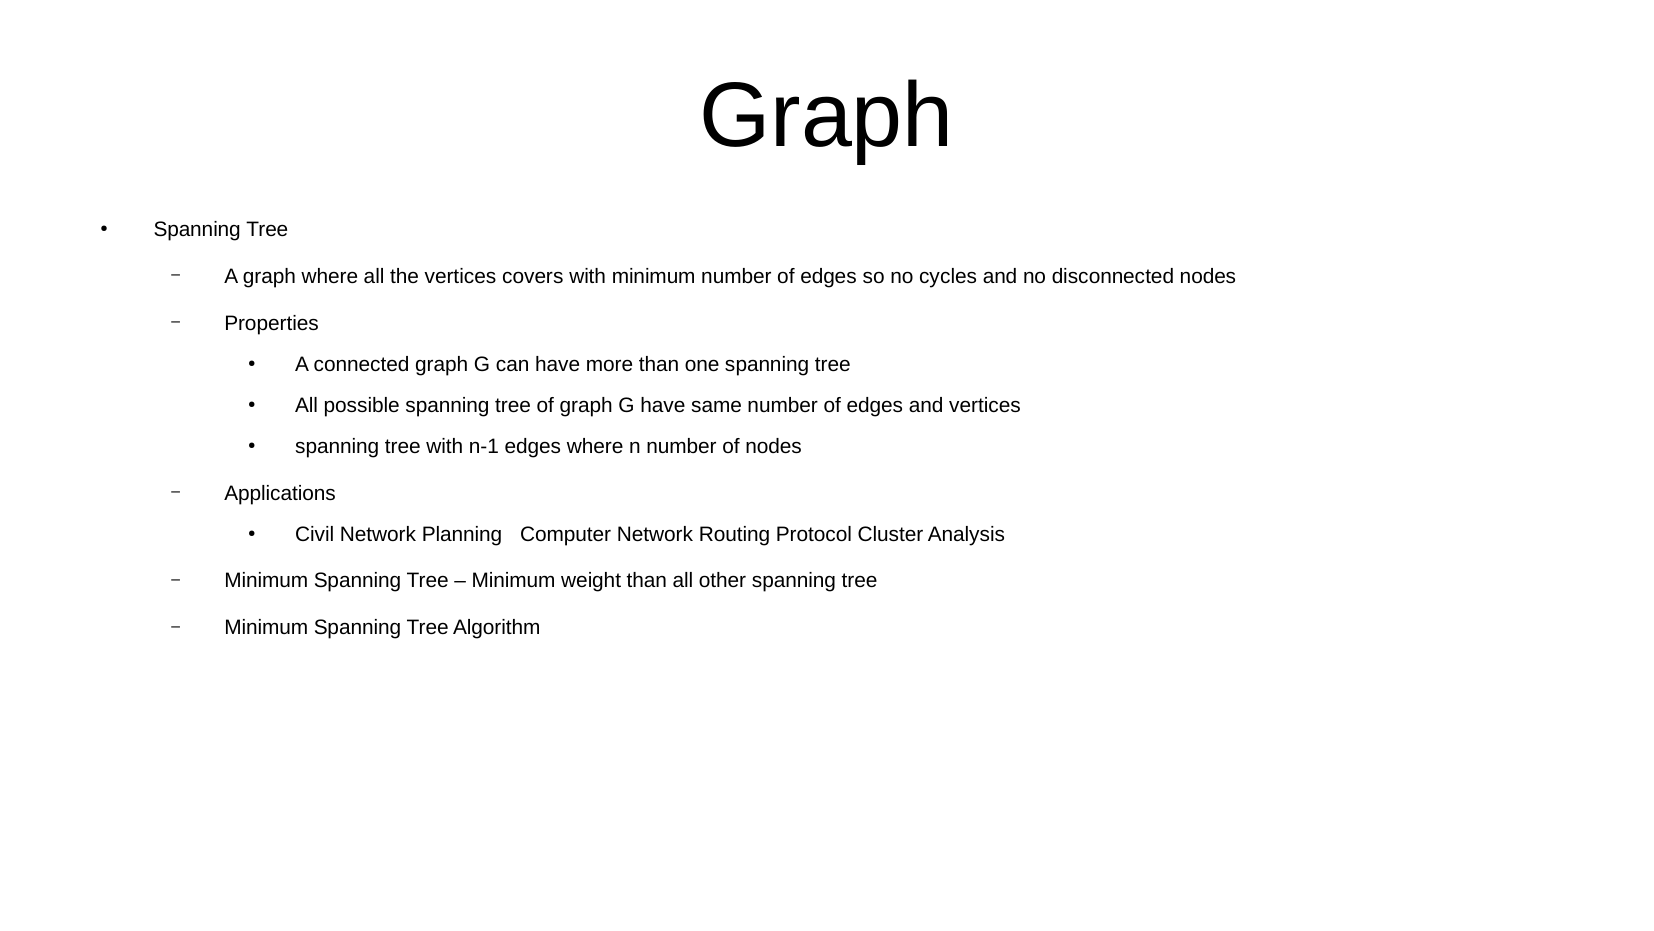

# Graph
Spanning Tree
A graph where all the vertices covers with minimum number of edges so no cycles and no disconnected nodes
Properties
A connected graph G can have more than one spanning tree
All possible spanning tree of graph G have same number of edges and vertices
spanning tree with n-1 edges where n number of nodes
Applications
Civil Network Planning	Computer Network Routing Protocol Cluster Analysis
Minimum Spanning Tree – Minimum weight than all other spanning tree
Minimum Spanning Tree Algorithm